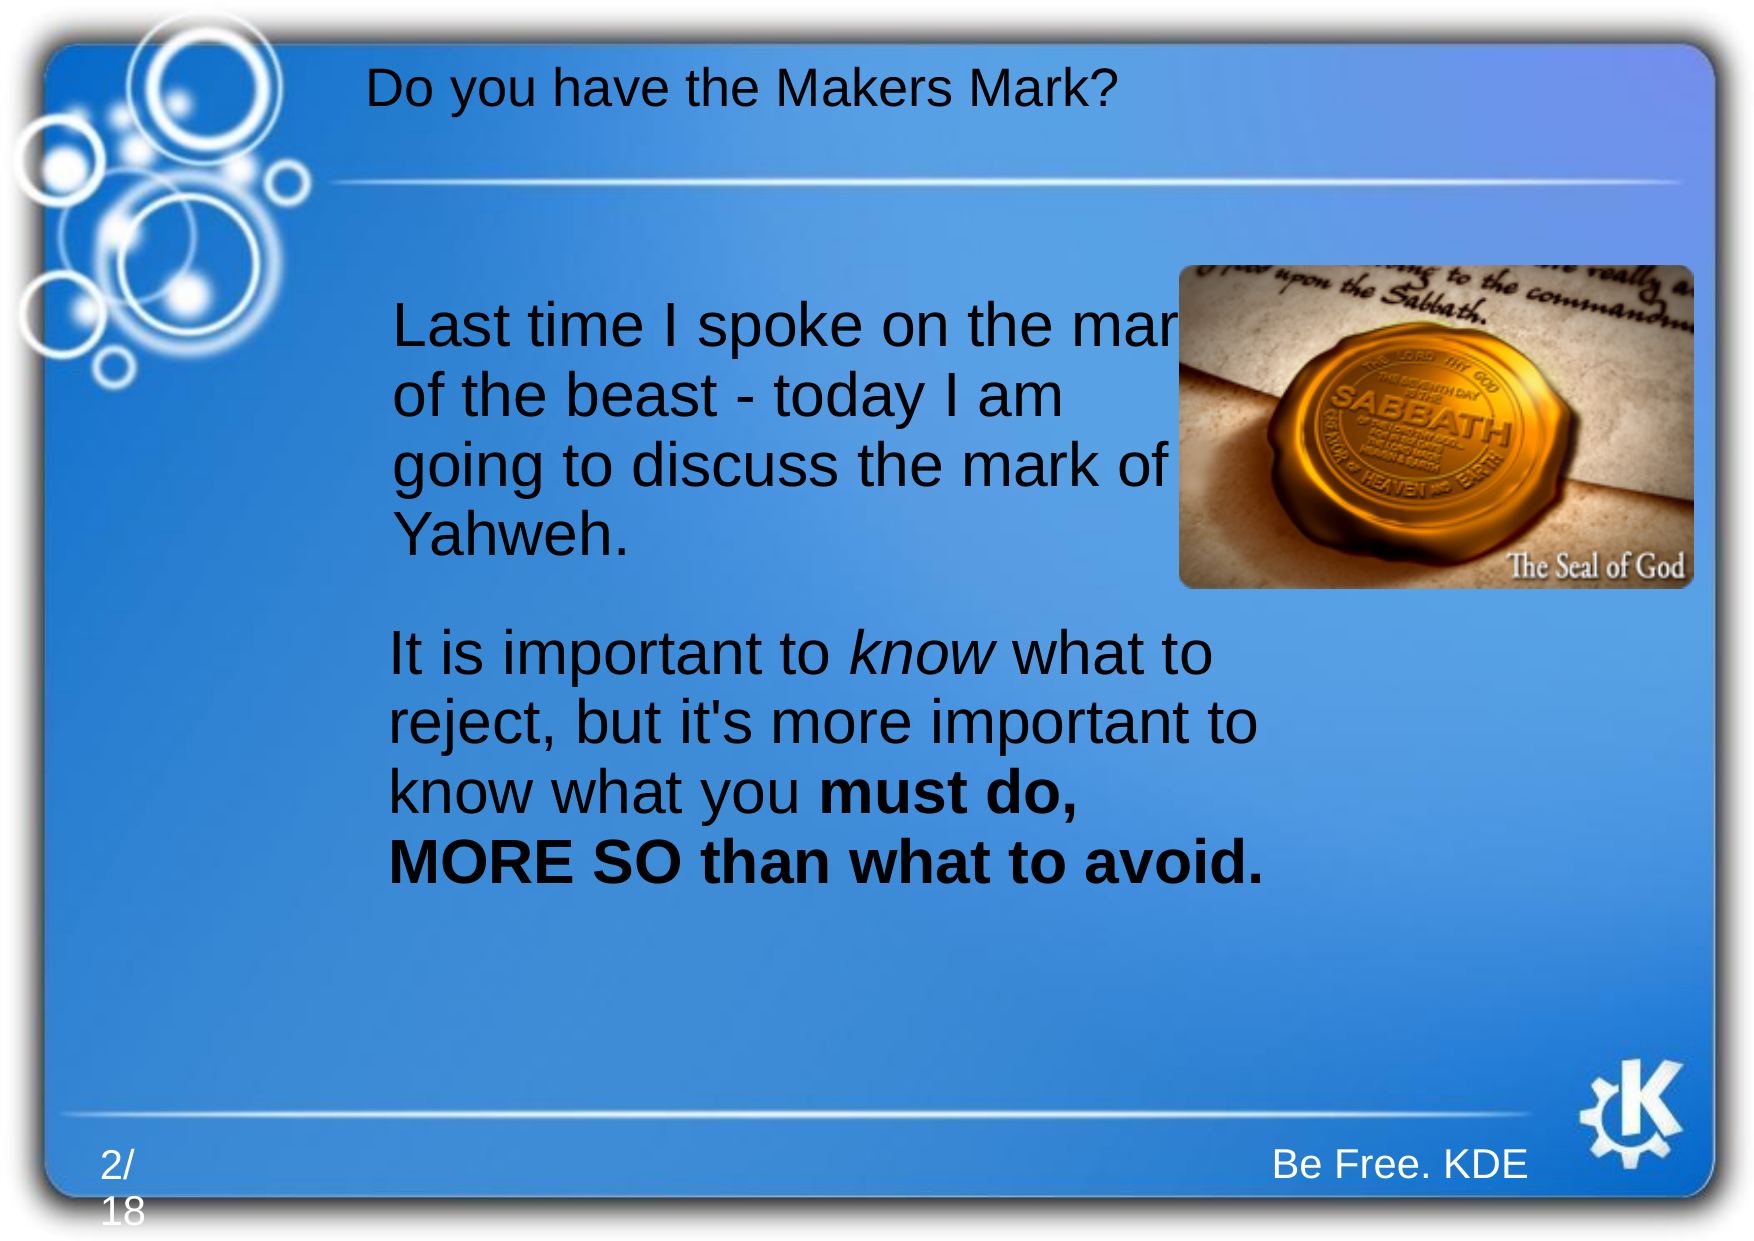

Do you have the Makers Mark?
Last time I spoke on the mark of the beast - today I am going to discuss the mark of Yahweh.
It is important to know what to reject, but it's more important to know what you must do, MORE SO than what to avoid.